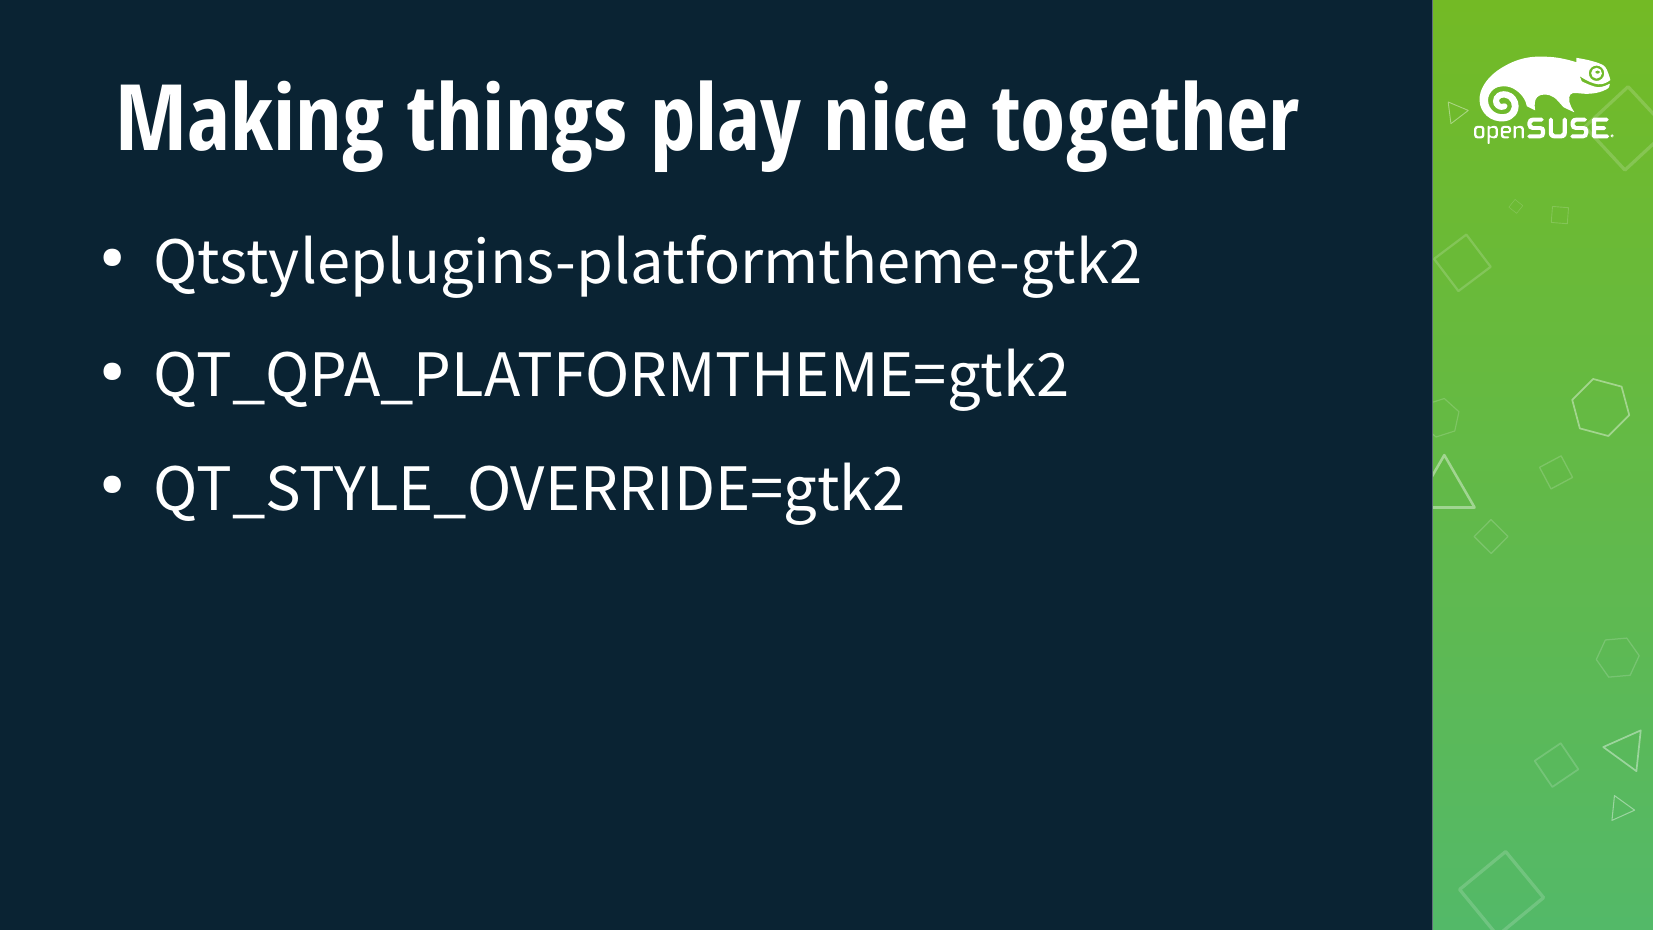

# Making things play nice together
Qtstyleplugins-platformtheme-gtk2
QT_QPA_PLATFORMTHEME=gtk2
QT_STYLE_OVERRIDE=gtk2